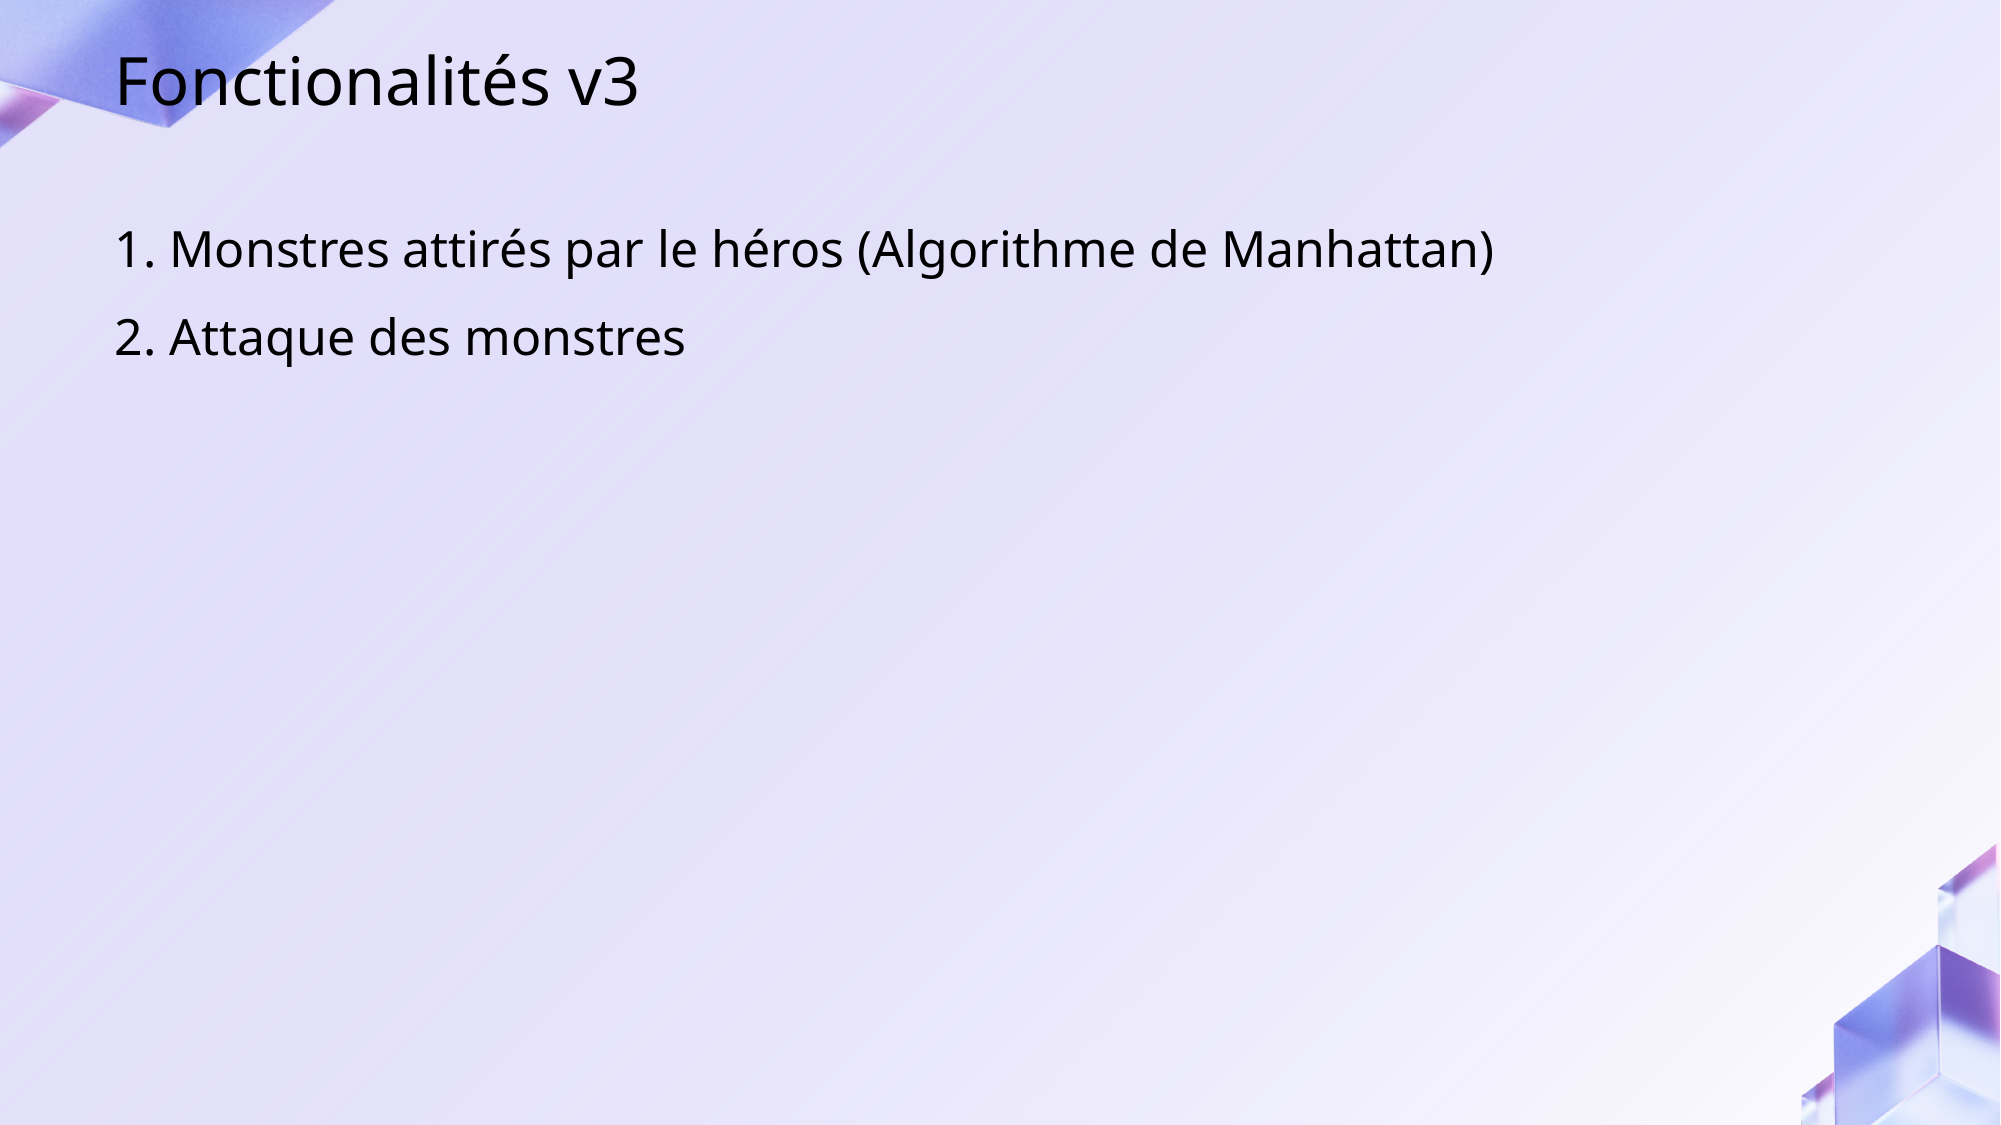

Fonctionalités v3
1. Monstres attirés par le héros (Algorithme de Manhattan)
2. Attaque des monstres